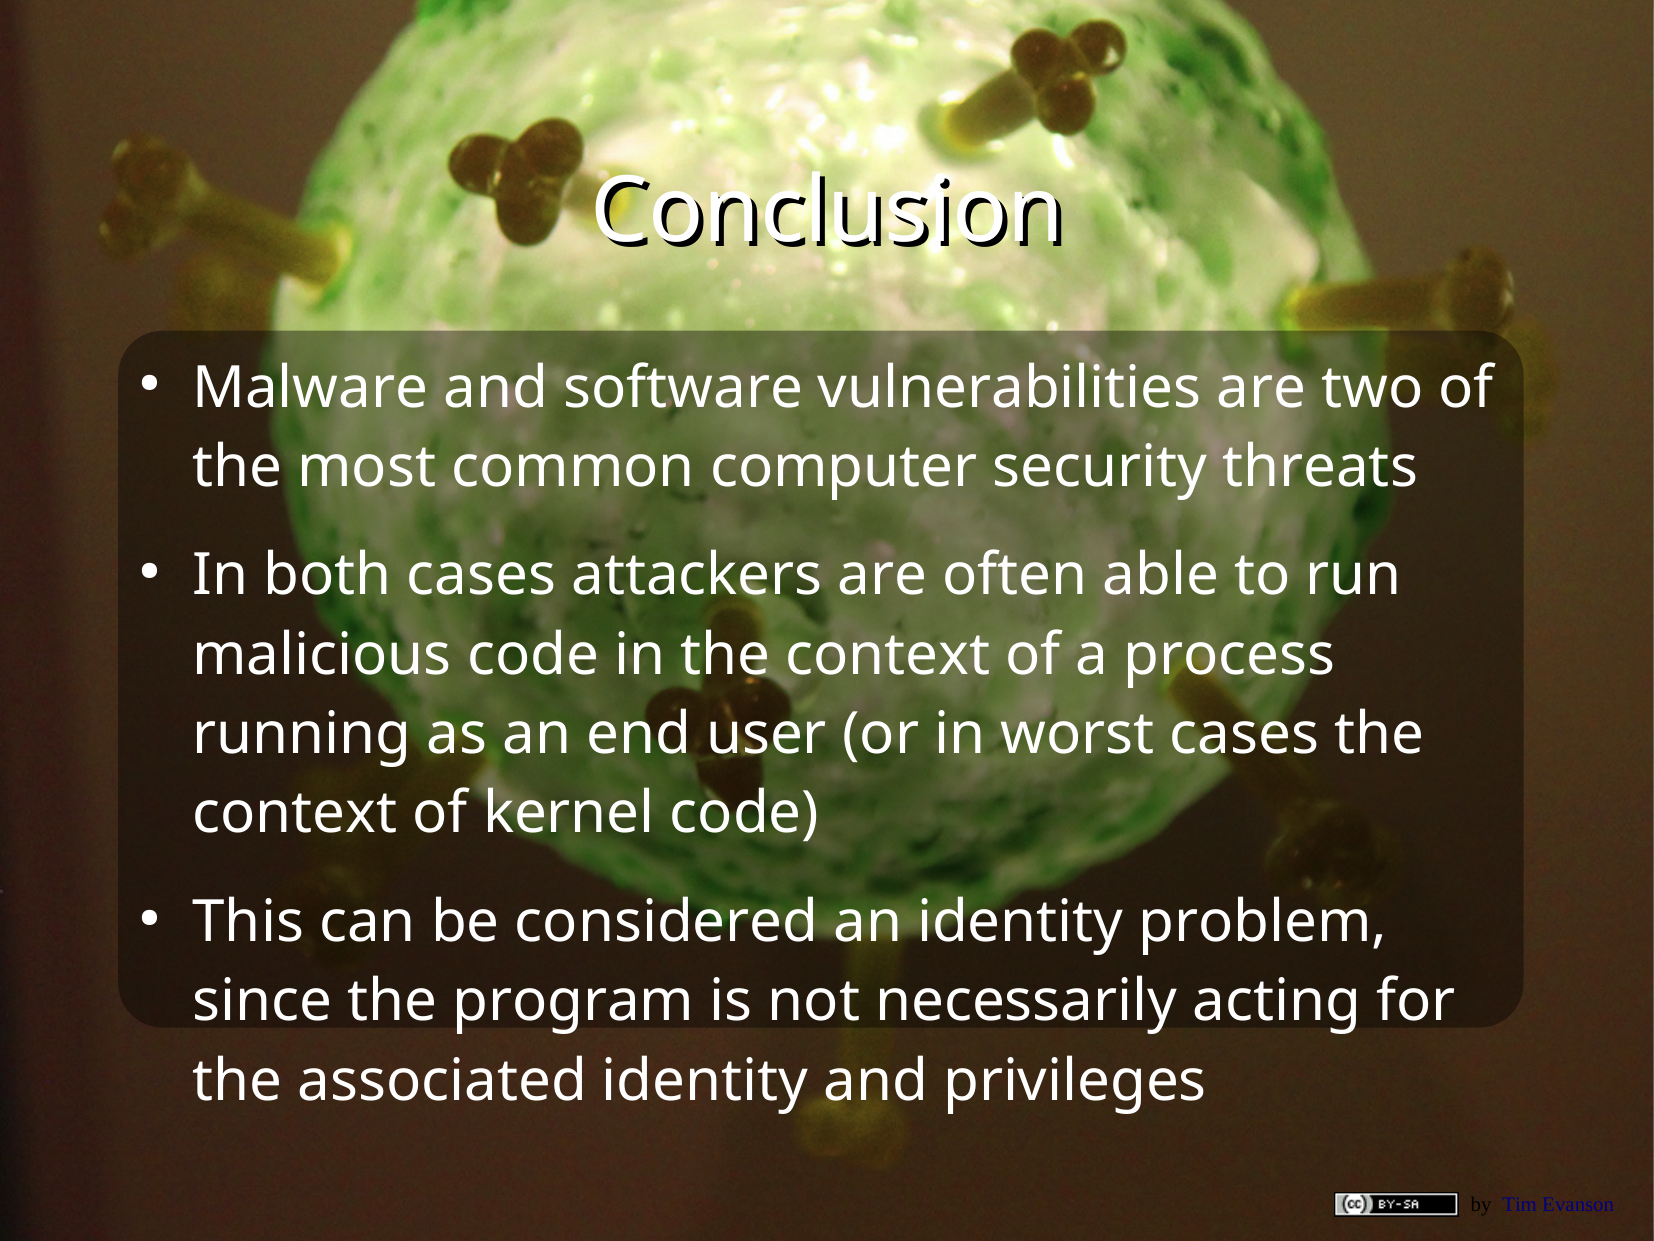

# Conclusion
Malware and software vulnerabilities are two of the most common computer security threats
In both cases attackers are often able to run malicious code in the context of a process running as an end user (or in worst cases the context of kernel code)
This can be considered an identity problem, since the program is not necessarily acting for the associated identity and privileges
by  Tim Evanson